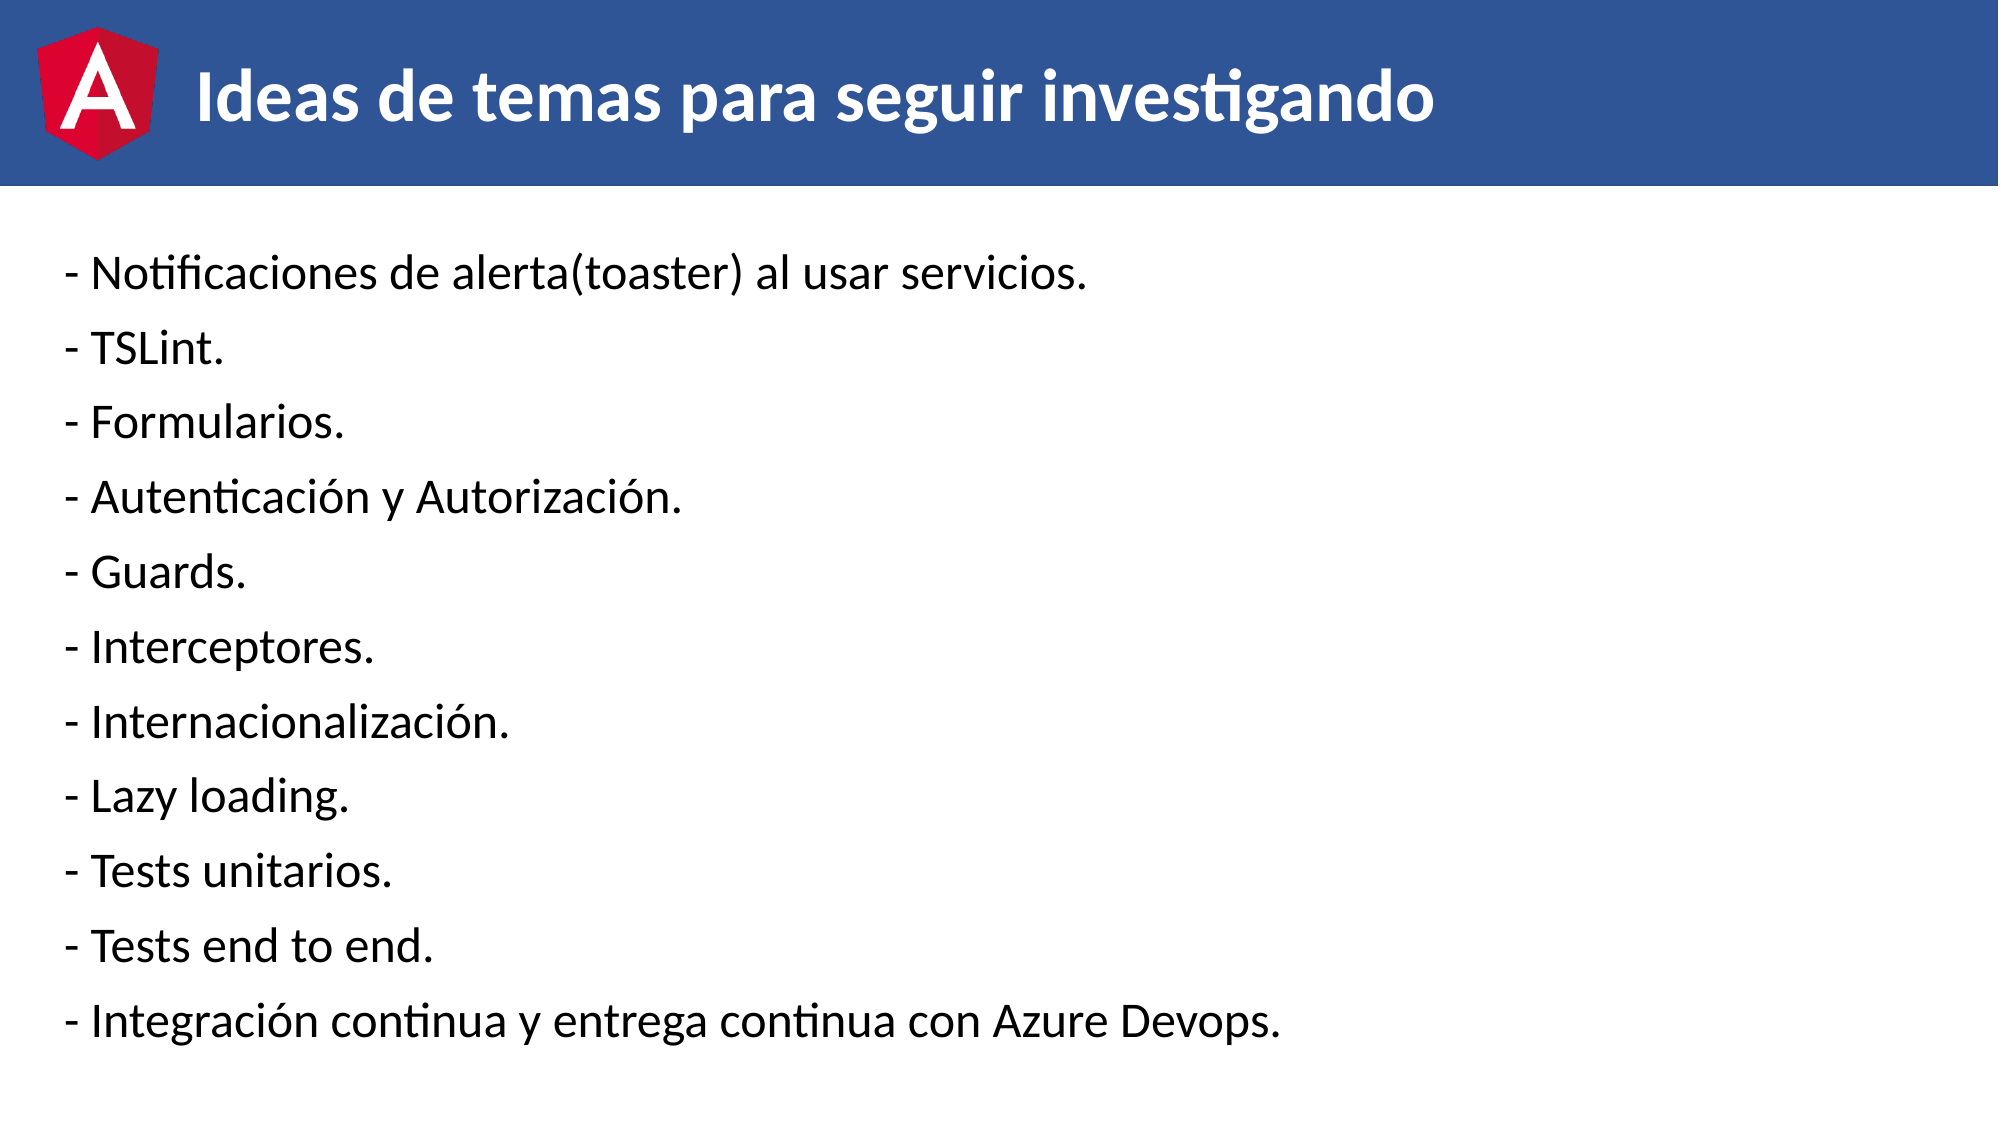

Ideas de temas para seguir investigando
# - Notificaciones de alerta(toaster) al usar servicios.
- TSLint.
- Formularios.
- Autenticación y Autorización.
- Guards.
- Interceptores.
- Internacionalización.
- Lazy loading.
- Tests unitarios.
- Tests end to end.
- Integración continua y entrega continua con Azure Devops.